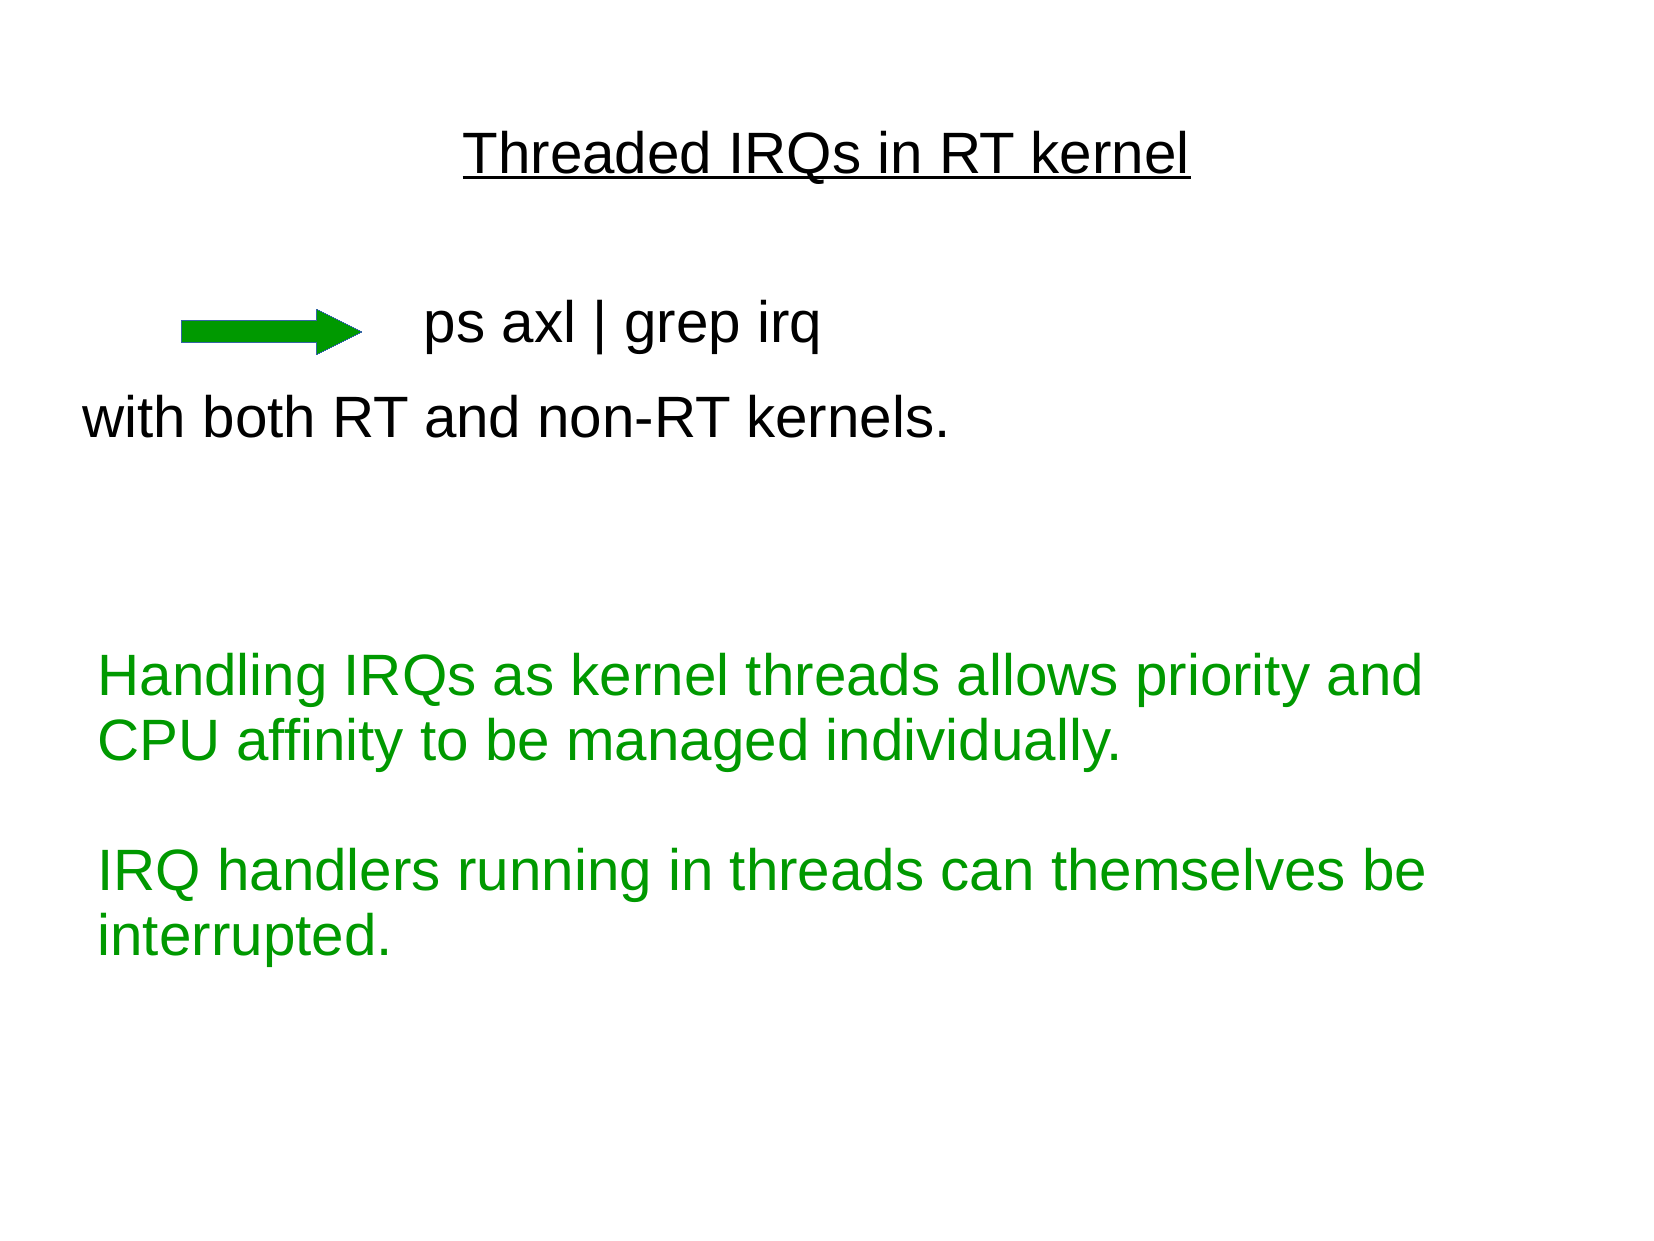

# Threaded IRQs in RT kernel
 ps axl | grep irq
with both RT and non-RT kernels.
Handling IRQs as kernel threads allows priority and CPU affinity to be managed individually.
IRQ handlers running in threads can themselves be interrupted.